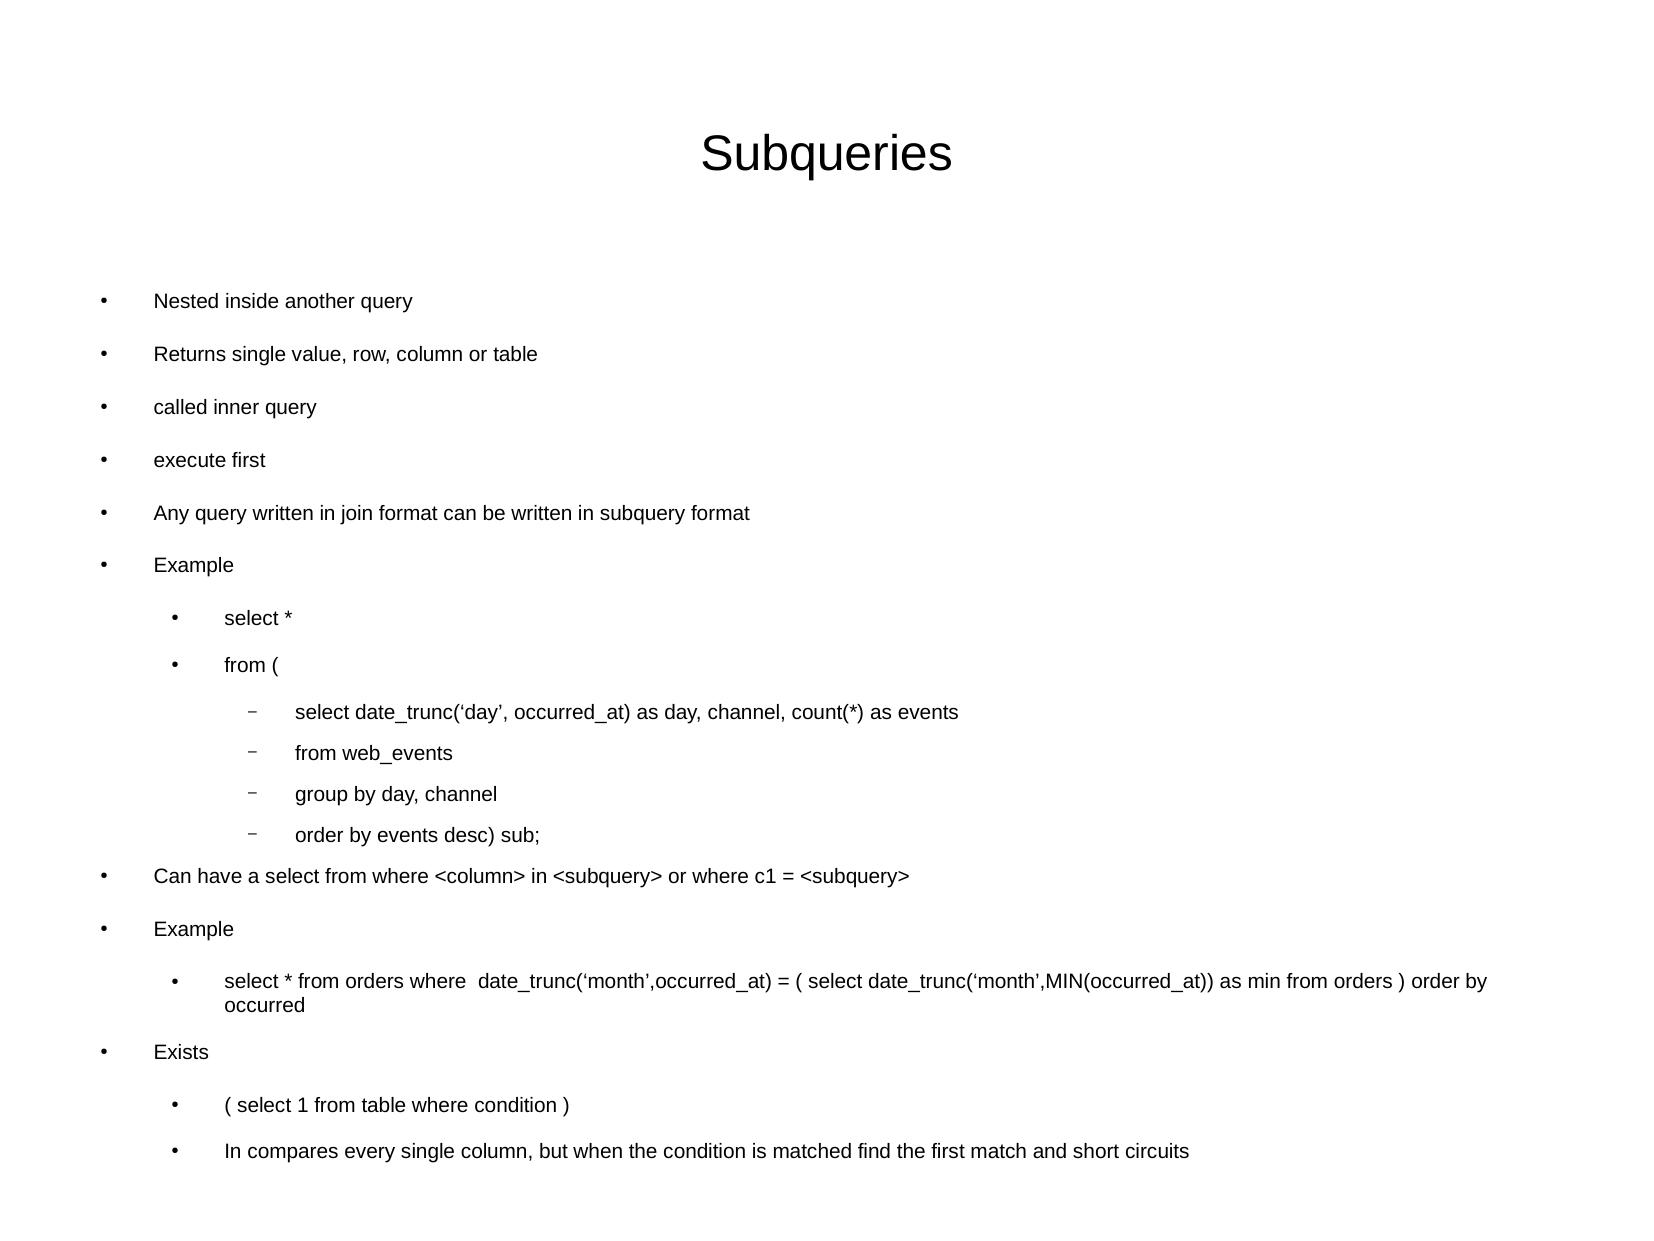

# Subqueries
Nested inside another query
Returns single value, row, column or table
called inner query
execute first
Any query written in join format can be written in subquery format
Example
select *
from (
select date_trunc(‘day’, occurred_at) as day, channel, count(*) as events
from web_events
group by day, channel
order by events desc) sub;
Can have a select from where <column> in <subquery> or where c1 = <subquery>
Example
select * from orders where date_trunc(‘month’,occurred_at) = ( select date_trunc(‘month’,MIN(occurred_at)) as min from orders ) order by occurred
Exists
( select 1 from table where condition )
In compares every single column, but when the condition is matched find the first match and short circuits